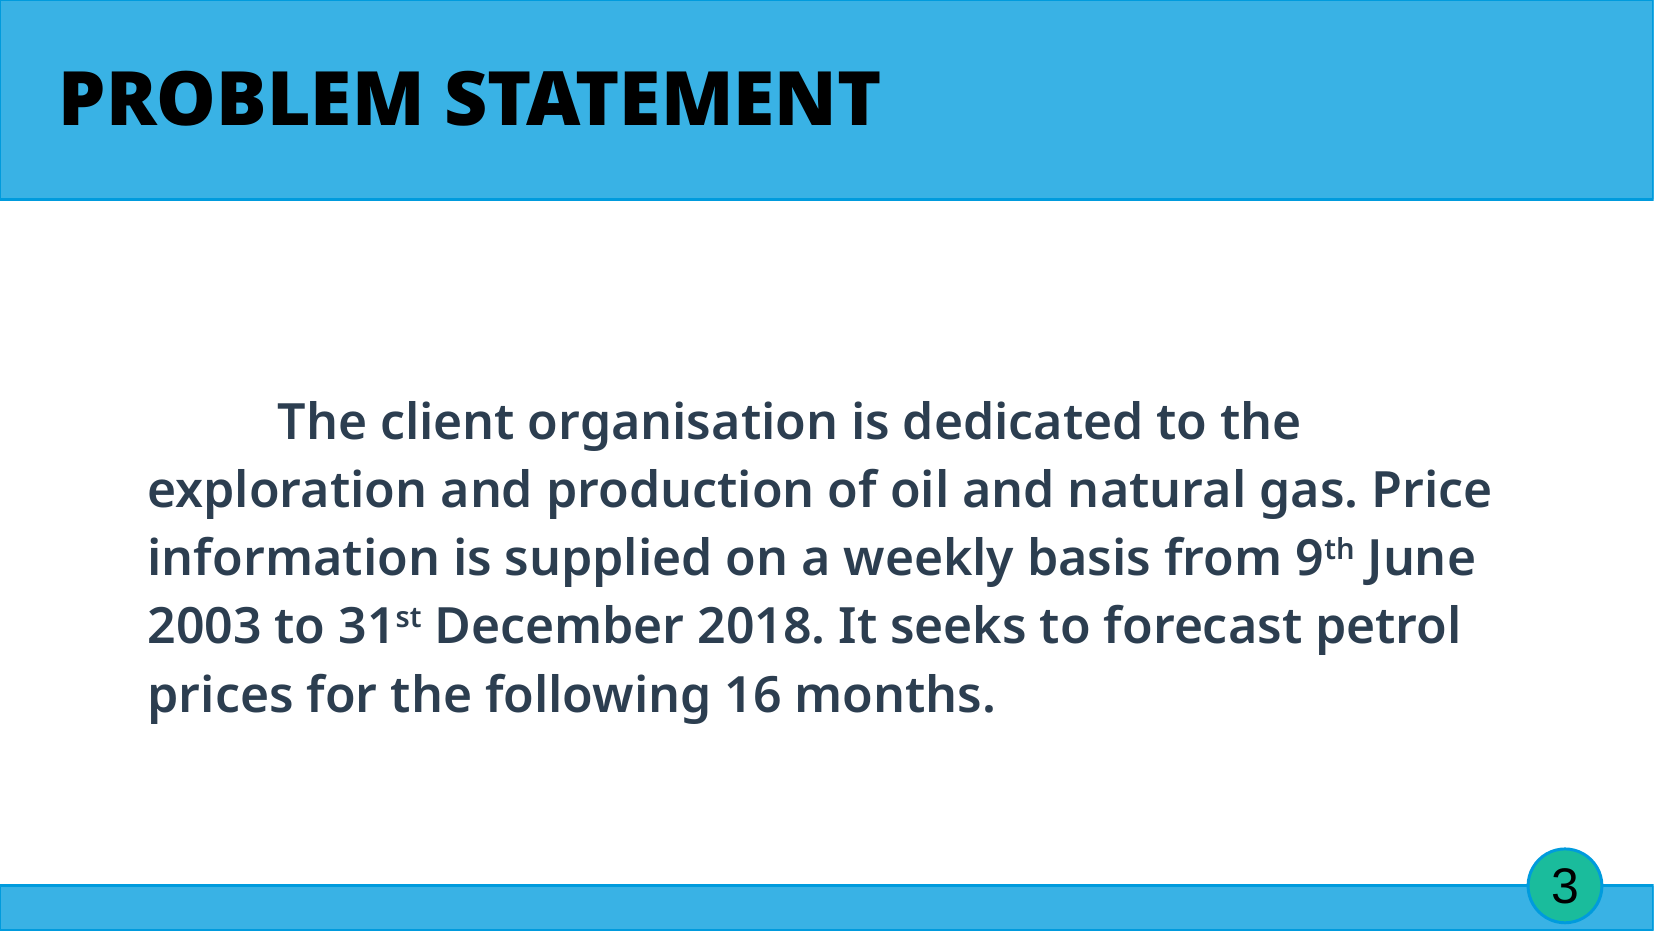

# PROBLEM STATEMENT
 The client organisation is dedicated to the exploration and production of oil and natural gas. Price information is supplied on a weekly basis from 9th June 2003 to 31st December 2018. It seeks to forecast petrol prices for the following 16 months.